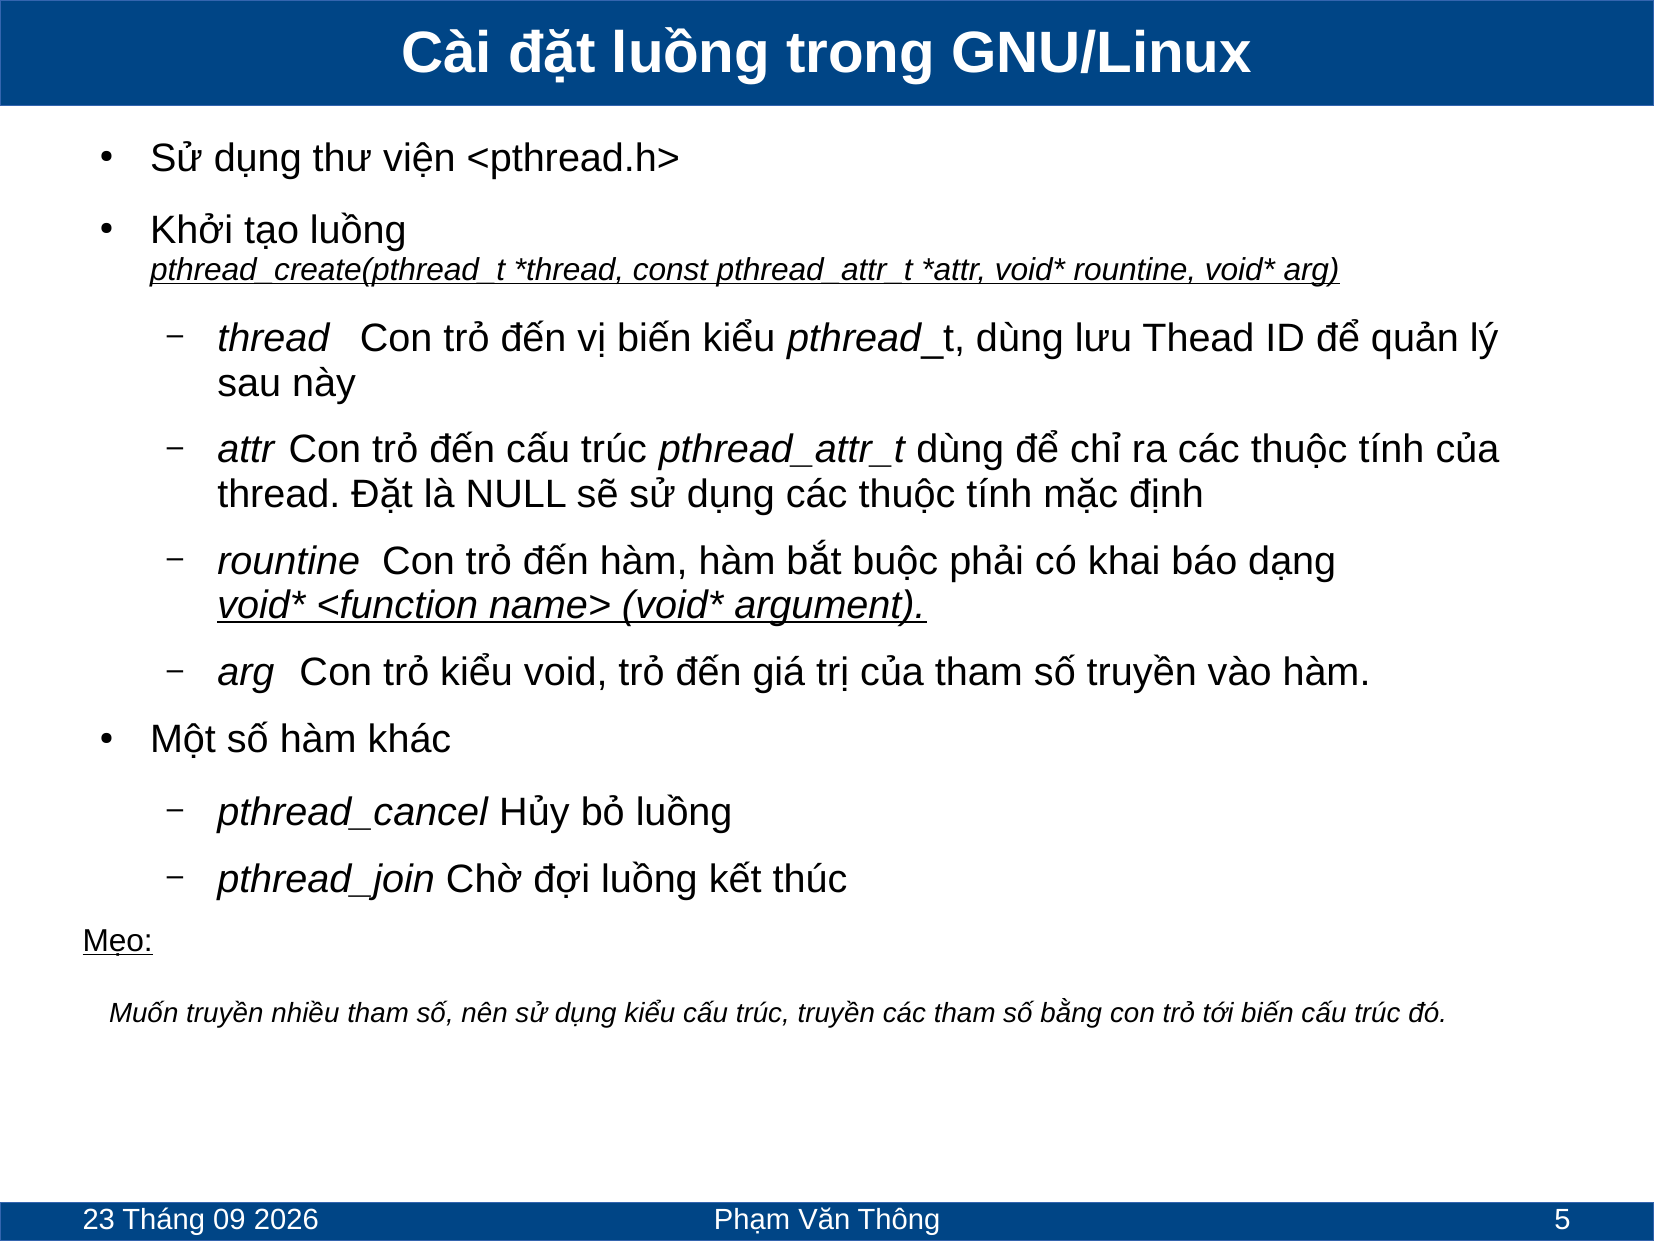

# Cài đặt luồng trong GNU/Linux
Sử dụng thư viện <pthread.h>
Khởi tạo luồng
pthread_create(pthread_t *thread, const pthread_attr_t *attr, void* rountine, void* arg)
thread 	Con trỏ đến vị biến kiểu pthread_t, dùng lưu Thead ID để quản lý sau này
attr 	Con trỏ đến cấu trúc pthread_attr_t dùng để chỉ ra các thuộc tính của thread. Đặt là NULL sẽ sử dụng các thuộc tính mặc định
rountine Con trỏ đến hàm, hàm bắt buộc phải có khai báo dạng
void* <function name> (void* argument).
arg 	 Con trỏ kiểu void, trỏ đến giá trị của tham số truyền vào hàm.
Một số hàm khác
pthread_cancel Hủy bỏ luồng
pthread_join Chờ đợi luồng kết thúc
Mẹo:
 Muốn truyền nhiều tham số, nên sử dụng kiểu cấu trúc, truyền các tham số bằng con trỏ tới biến cấu trúc đó.
Phạm Văn Thông
5